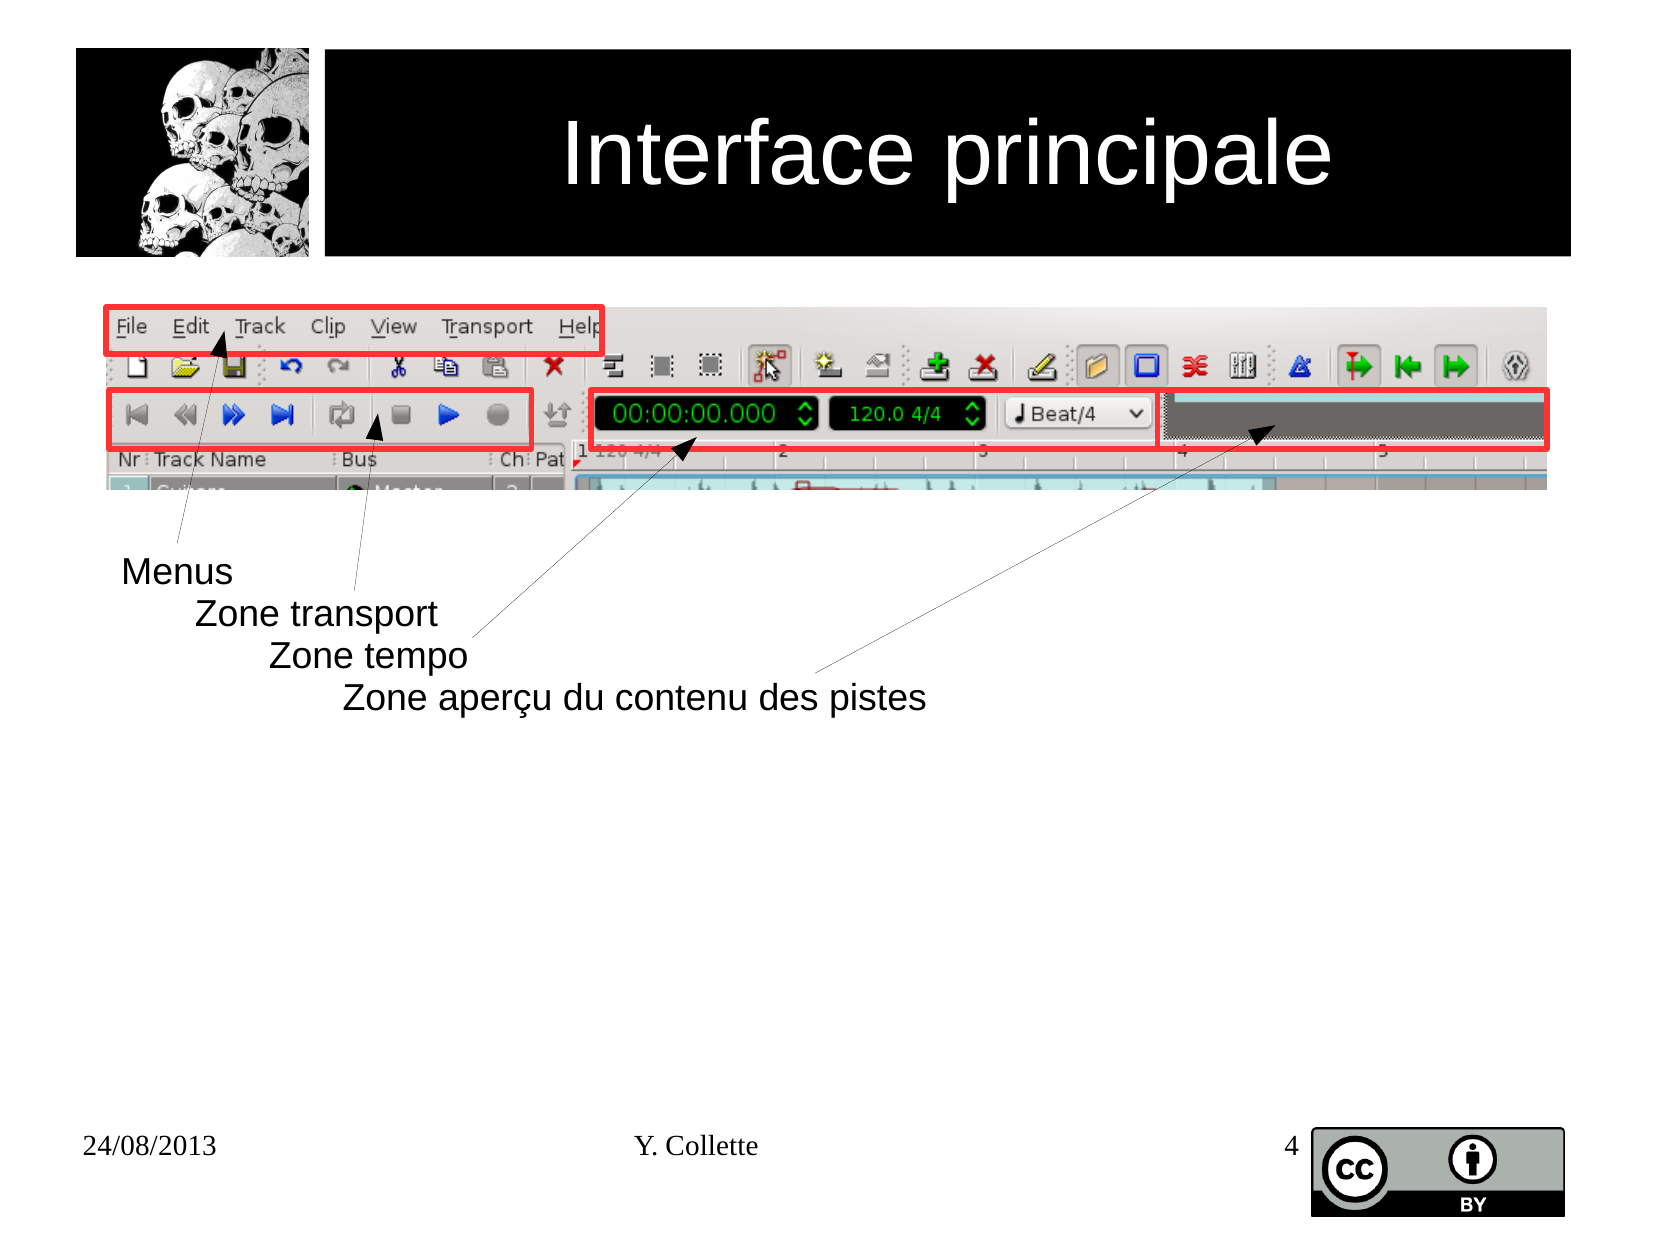

# Interface principale
Menus
	Zone transport
		Zone tempo
			Zone aperçu du contenu des pistes
Y. Collette
4